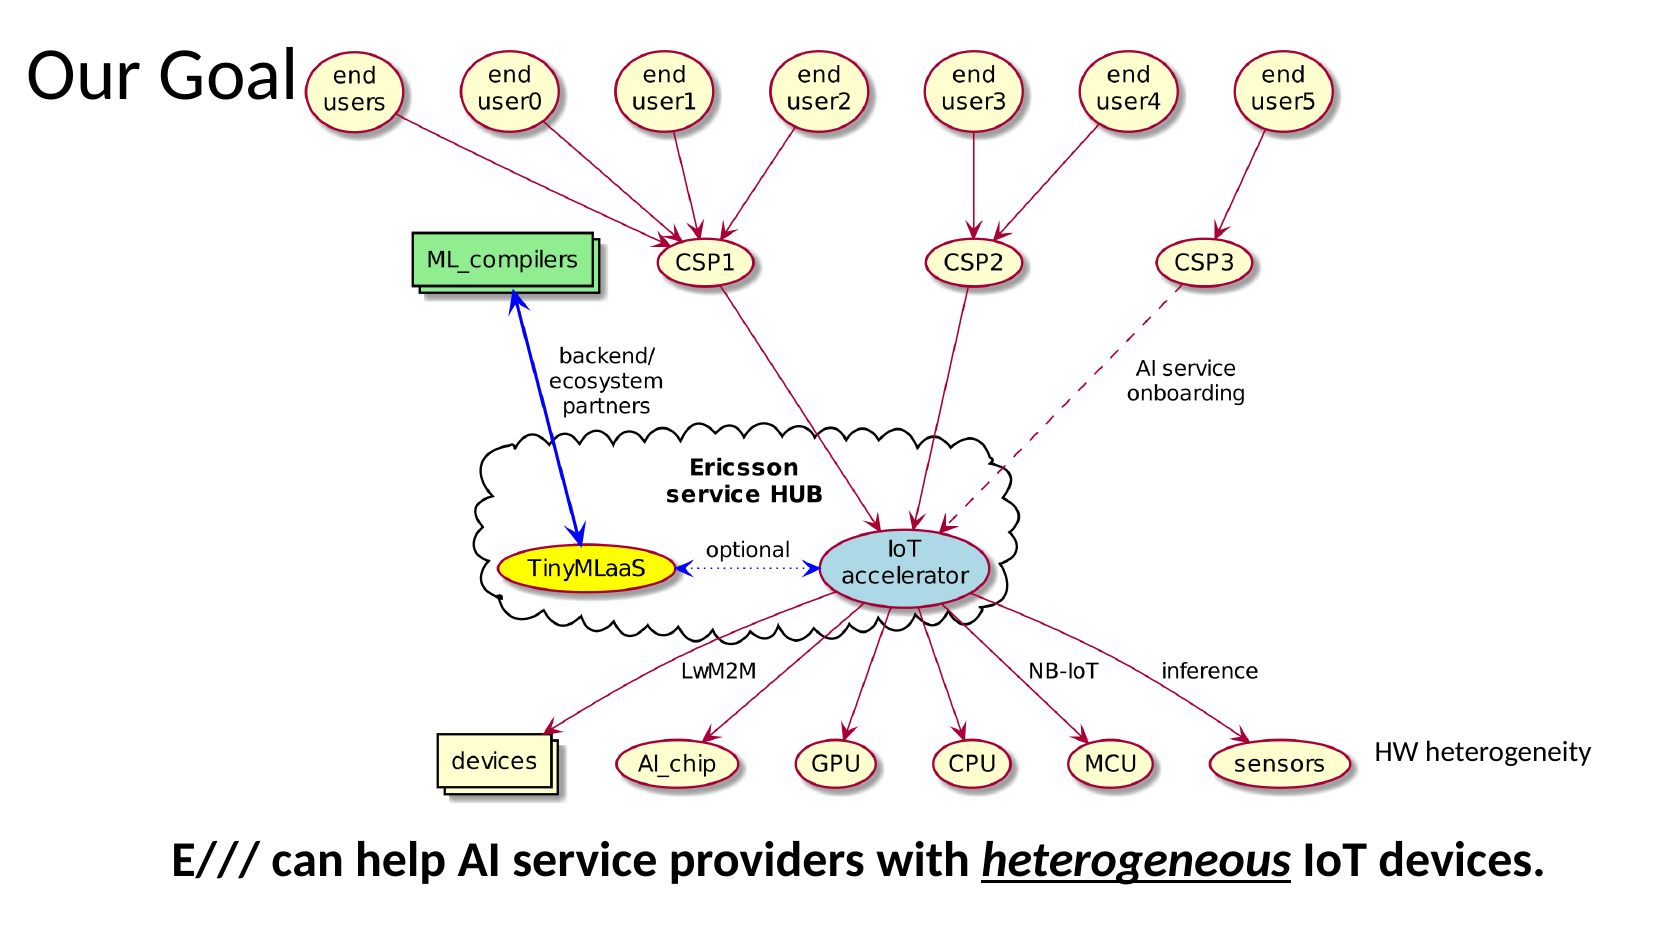

Our Goal
HW heterogeneity
E/// can help AI service providers with heterogeneous IoT devices.